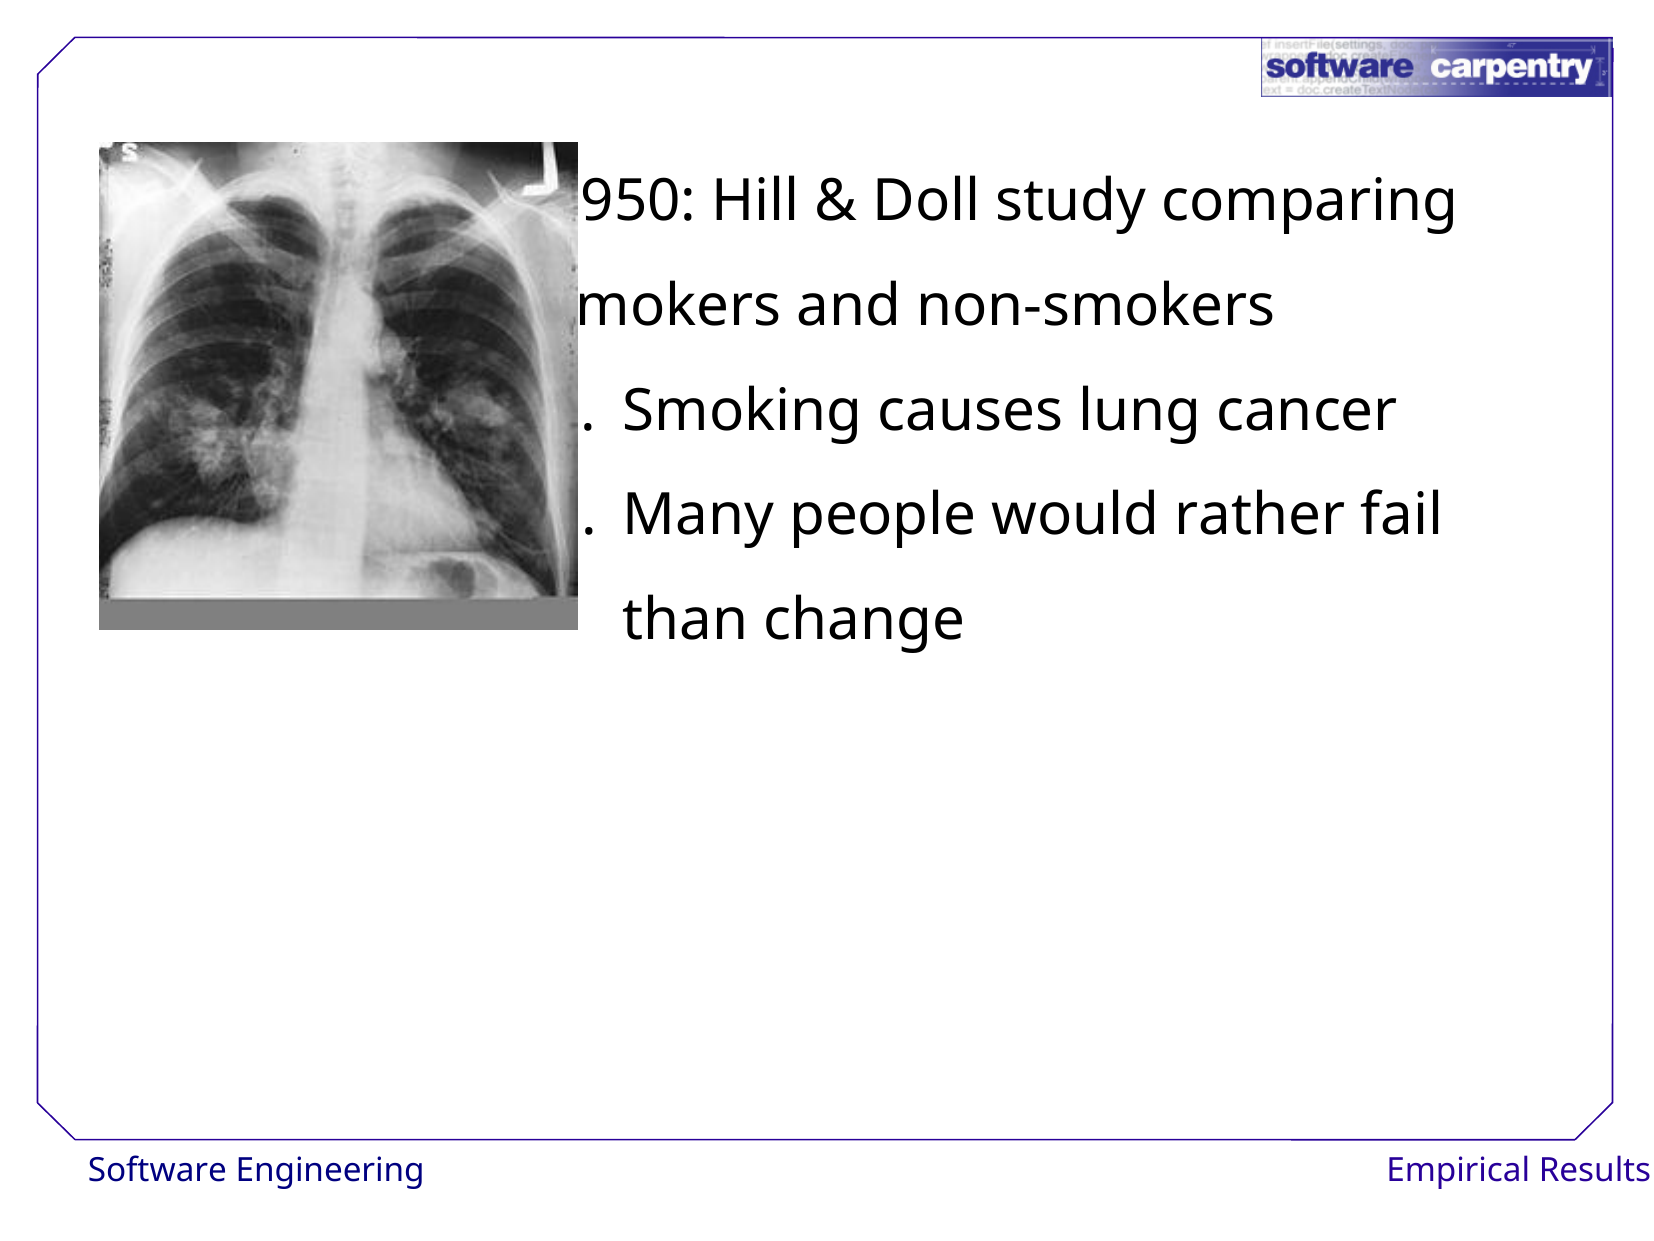

1950: Hill & Doll study comparing
smokers and non-smokers
1.	Smoking causes lung cancer
Many people would rather fail
	than change